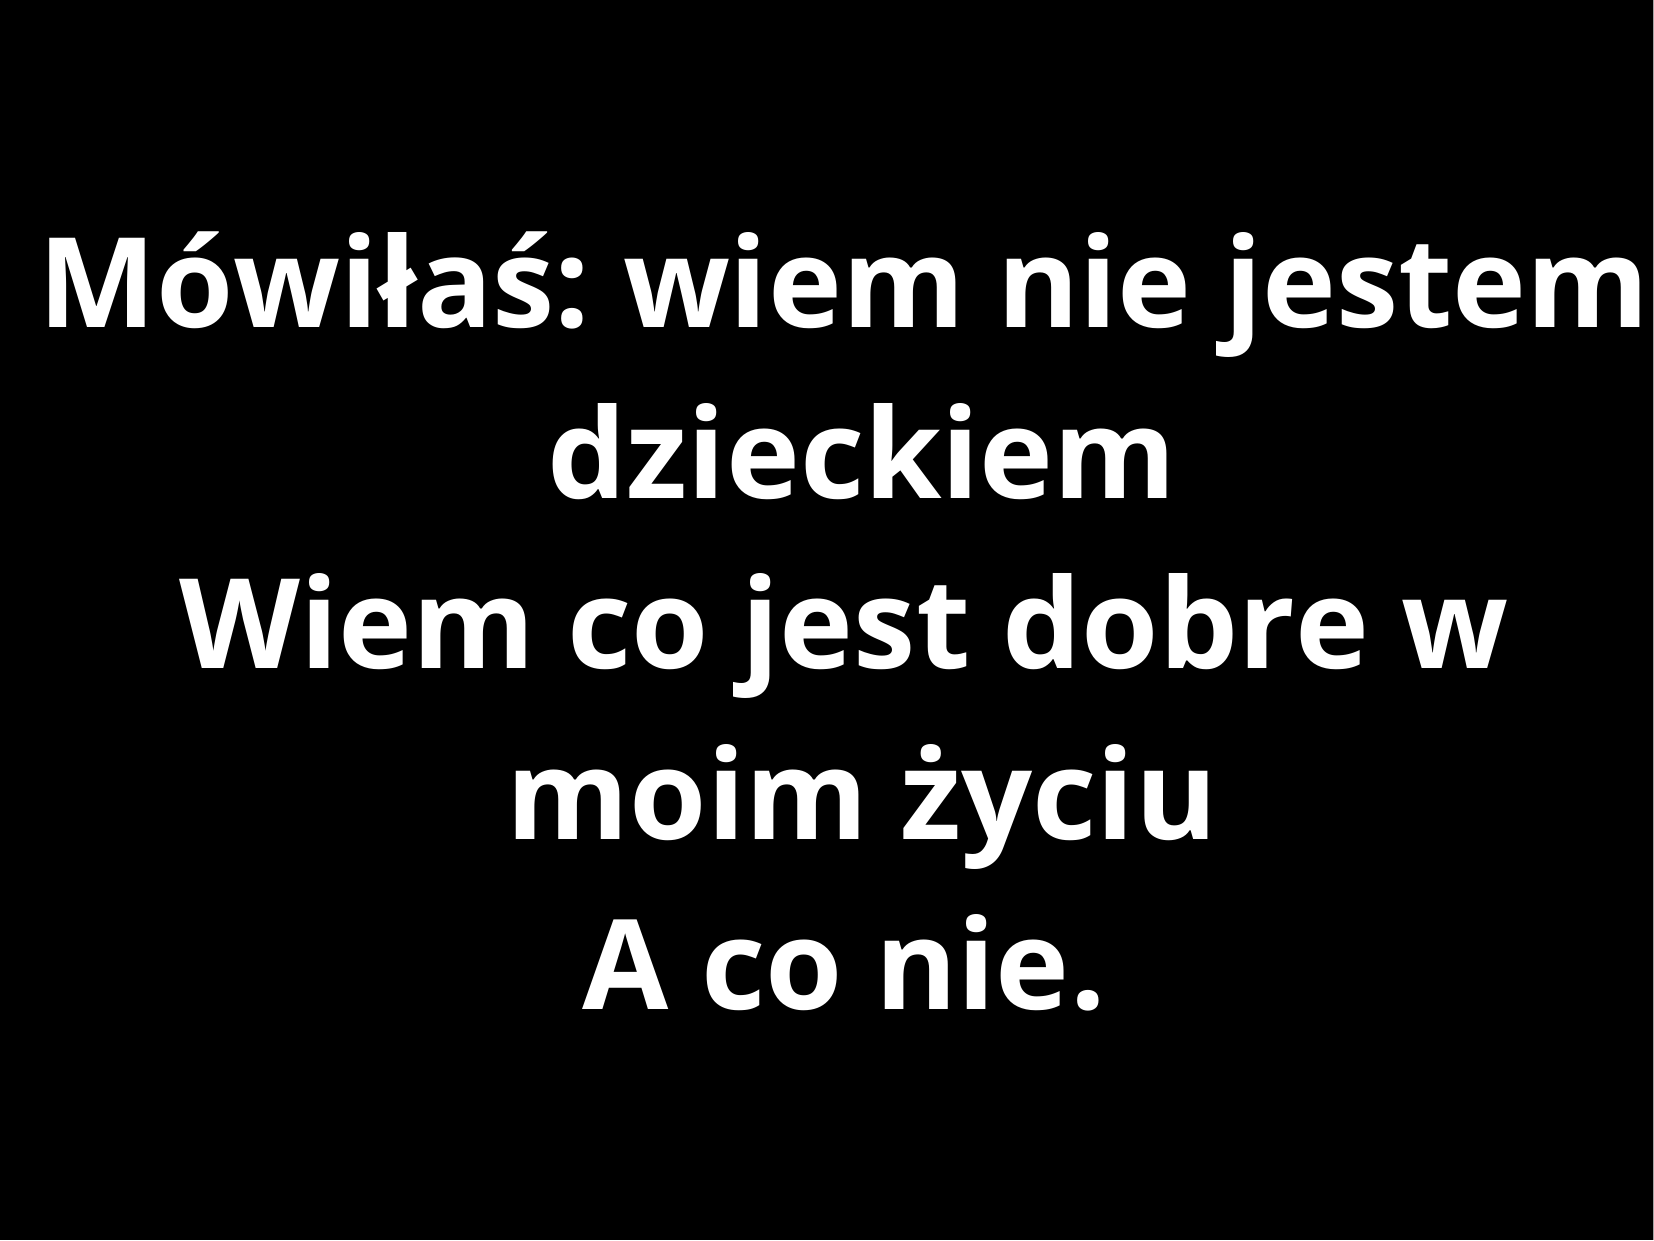

# Mówiłaś: wiem nie jestem dzieckiem
Wiem co jest dobre w moim życiu
A co nie.